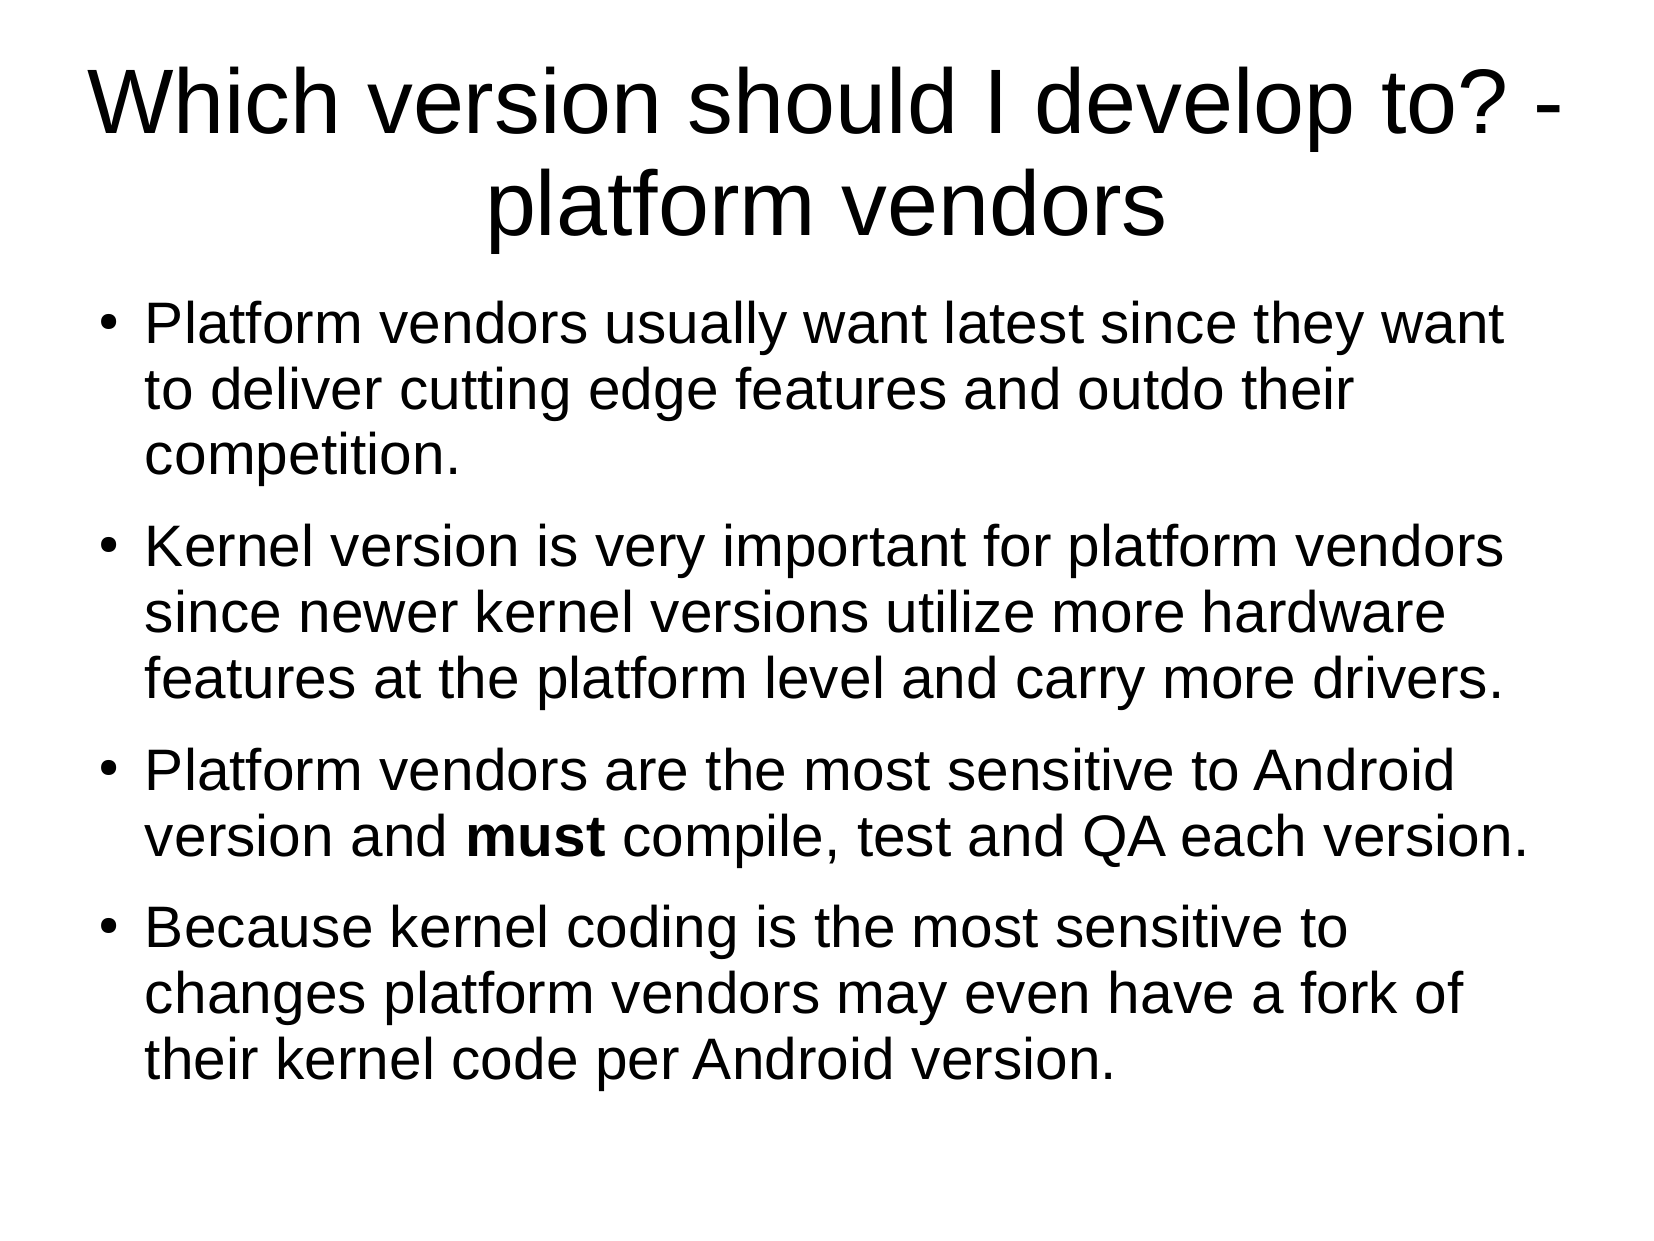

# Which version should I develop to? - platform vendors
Platform vendors usually want latest since they want to deliver cutting edge features and outdo their competition.
Kernel version is very important for platform vendors since newer kernel versions utilize more hardware features at the platform level and carry more drivers.
Platform vendors are the most sensitive to Android version and must compile, test and QA each version.
Because kernel coding is the most sensitive to changes platform vendors may even have a fork of their kernel code per Android version.